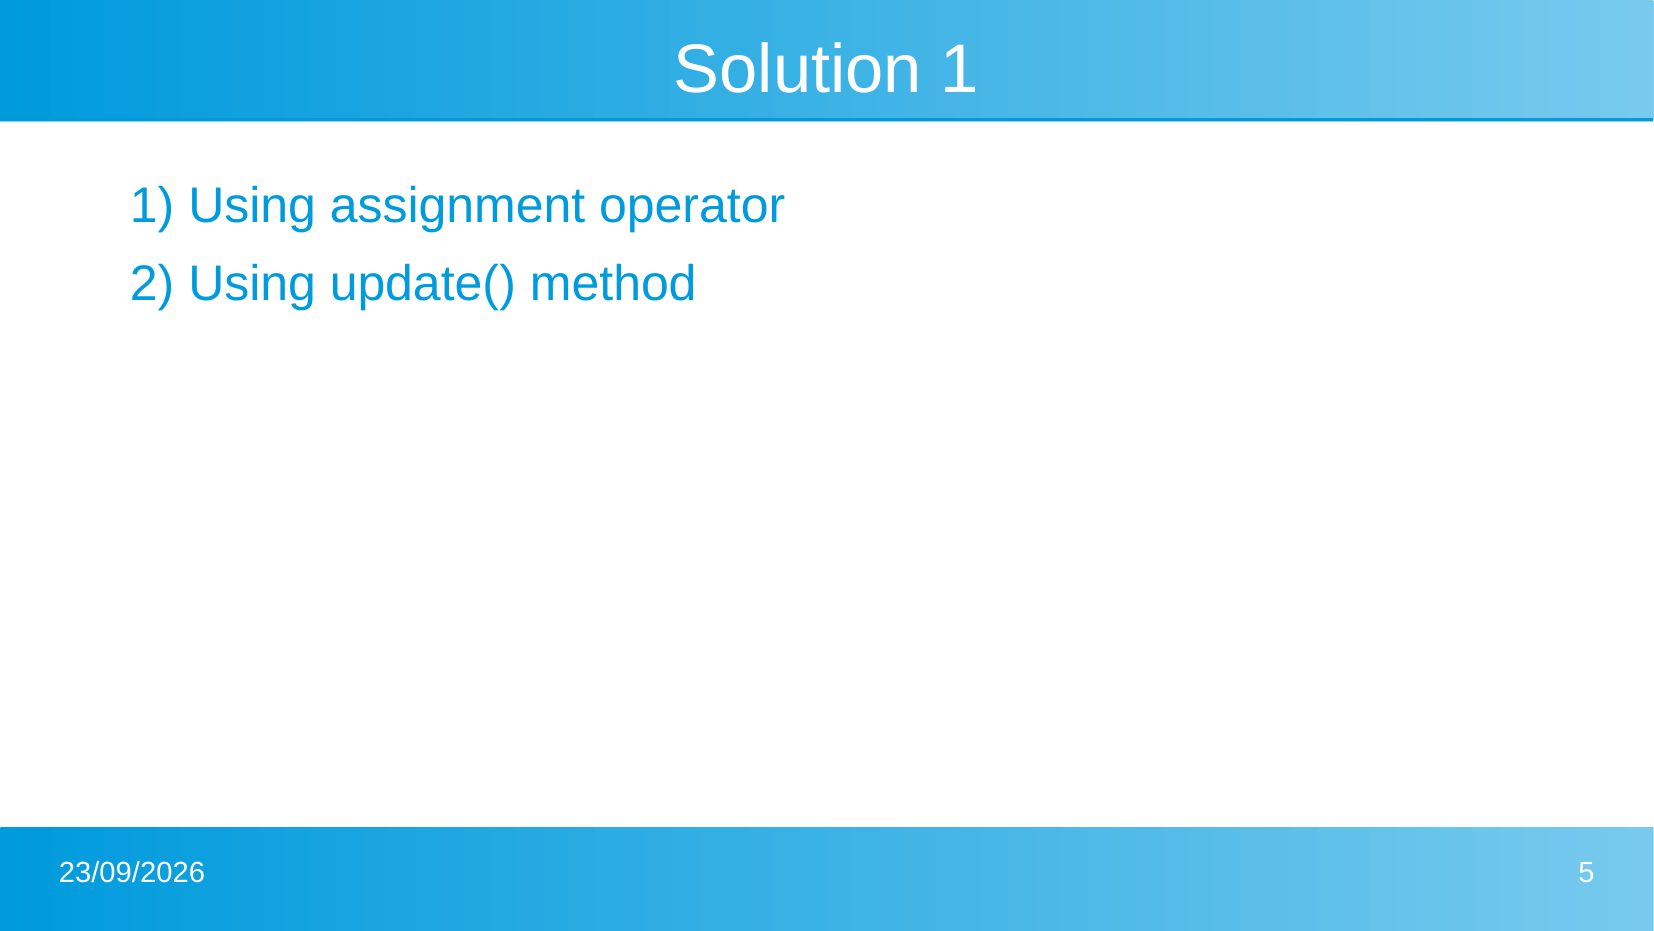

# Solution 1
1) Using assignment operator
2) Using update() method
5